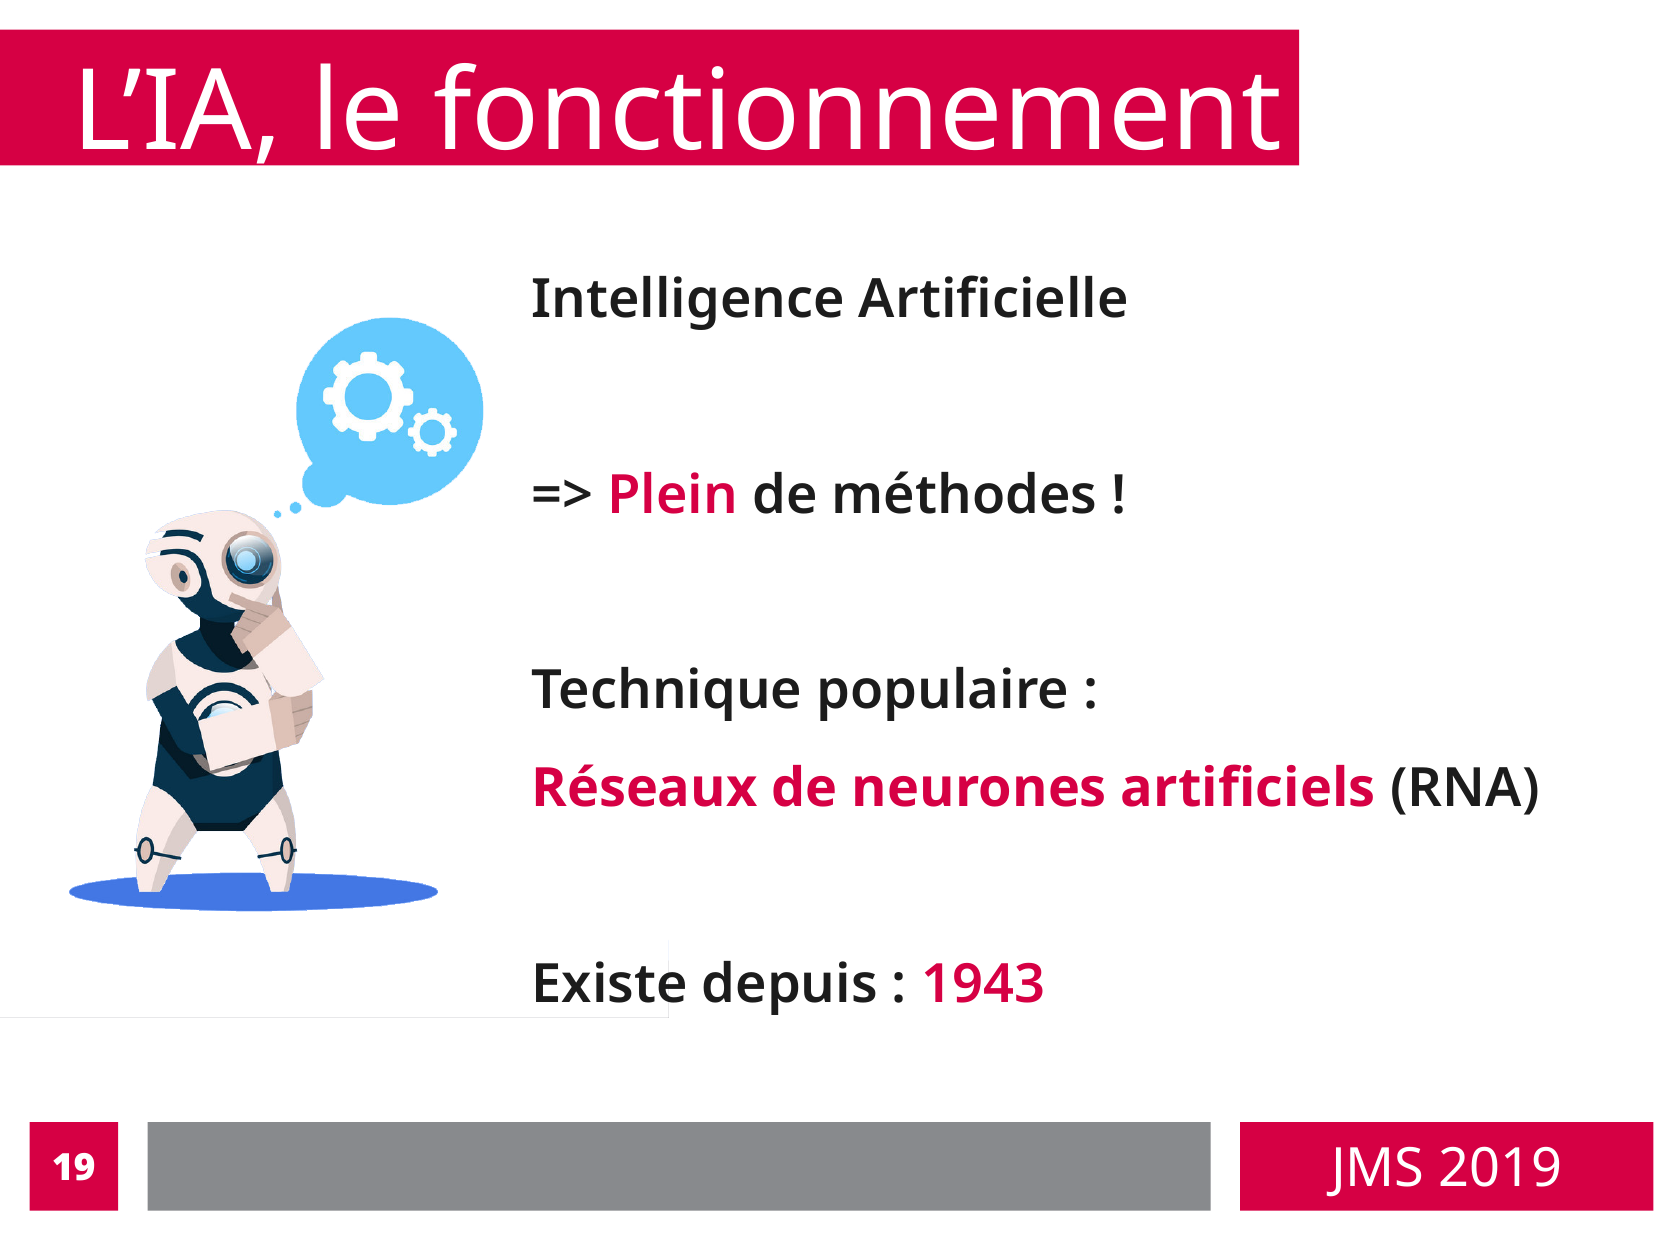

# L’IA, le fonctionnement
Intelligence Artificielle
=> Plein de méthodes !
Technique populaire :
Réseaux de neurones artificiels (RNA)
Existe depuis : 1943
19